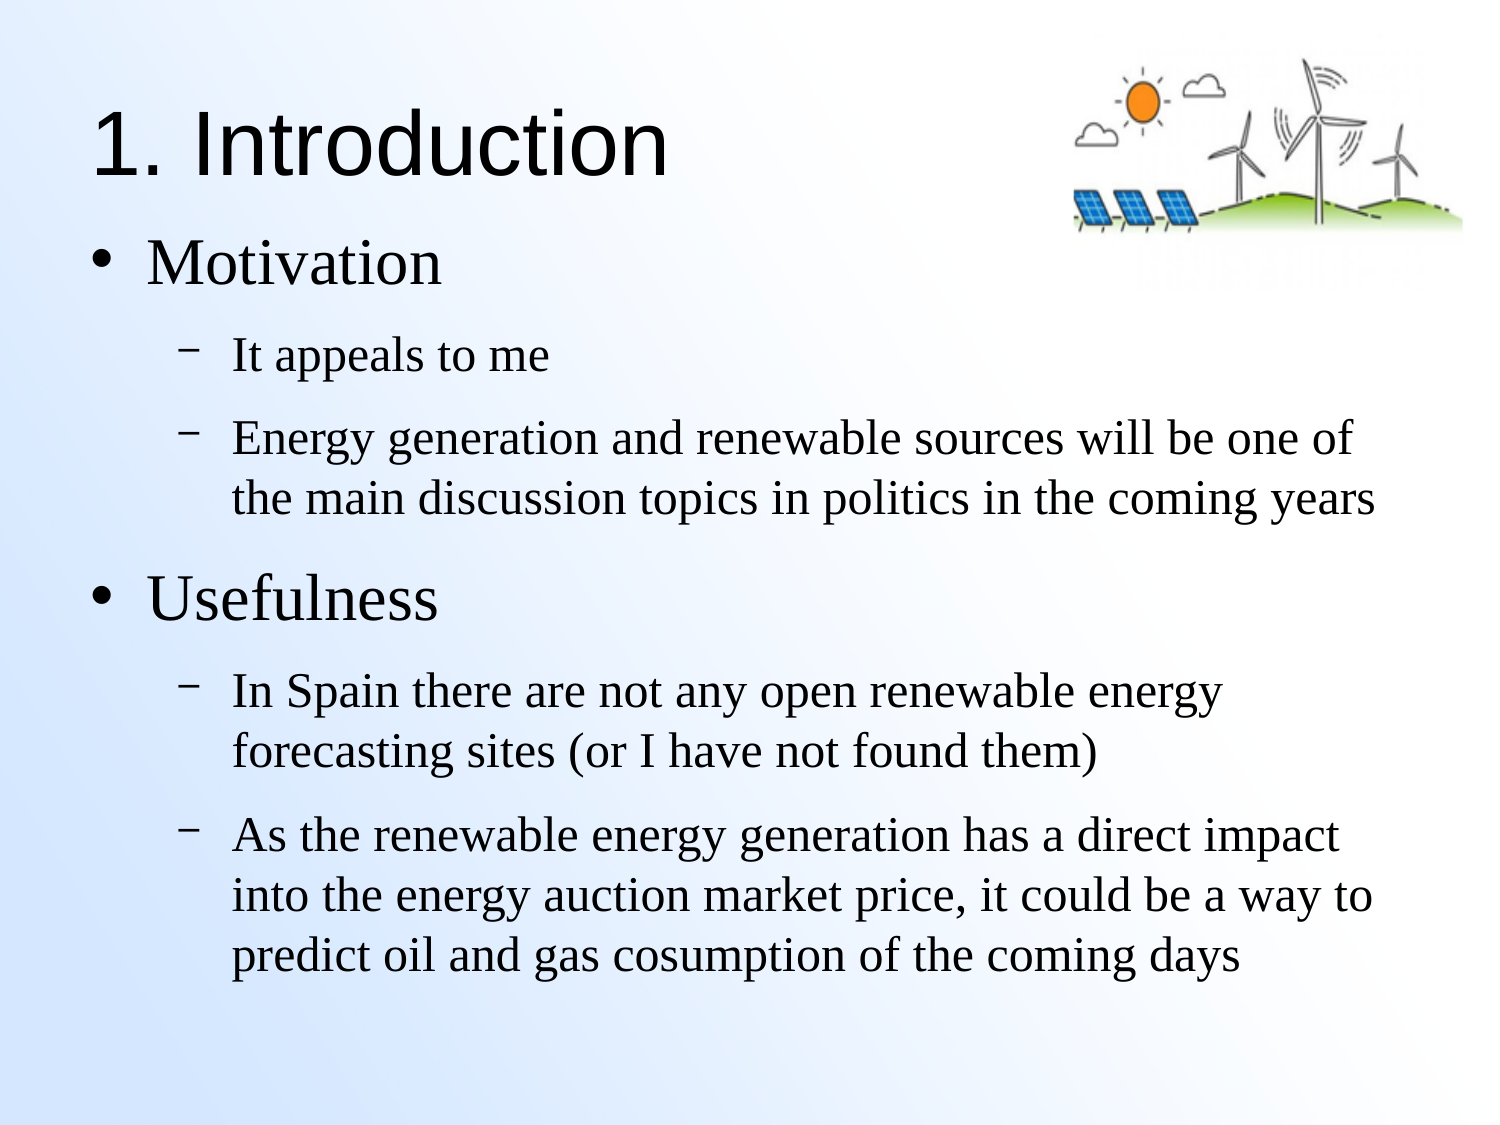

# 1. Introduction
Motivation
It appeals to me
Energy generation and renewable sources will be one of the main discussion topics in politics in the coming years
Usefulness
In Spain there are not any open renewable energy forecasting sites (or I have not found them)
As the renewable energy generation has a direct impact into the energy auction market price, it could be a way to predict oil and gas cosumption of the coming days